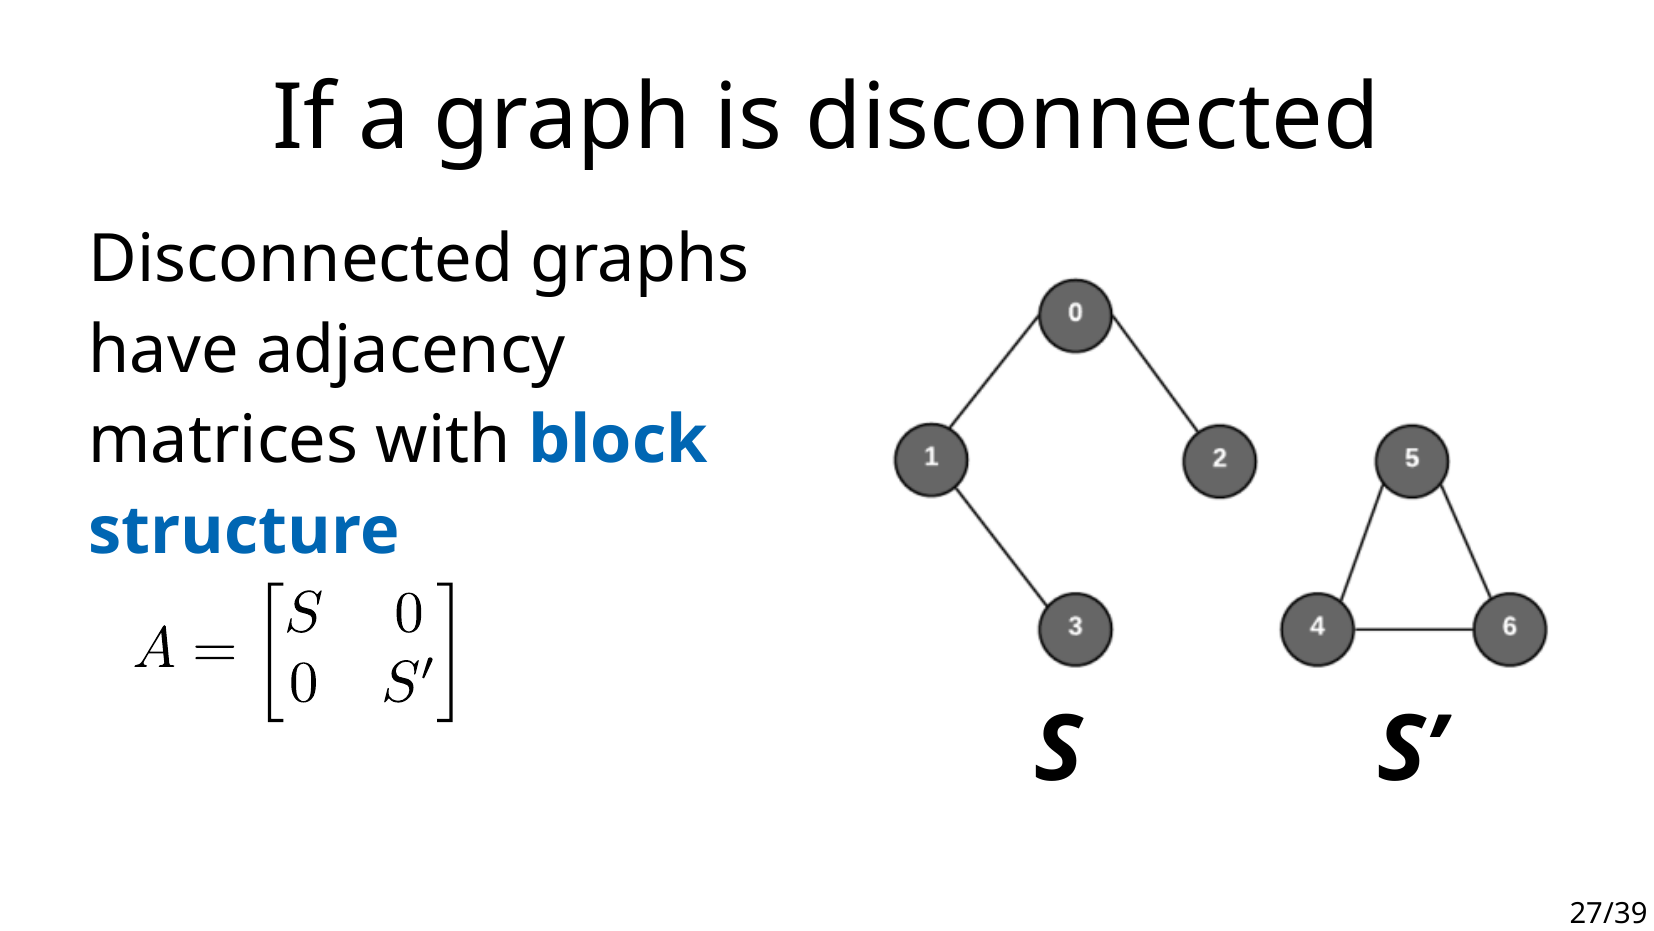

# If a graph is disconnected
Disconnected graphs have adjacency matrices with block structure
S
S’
27